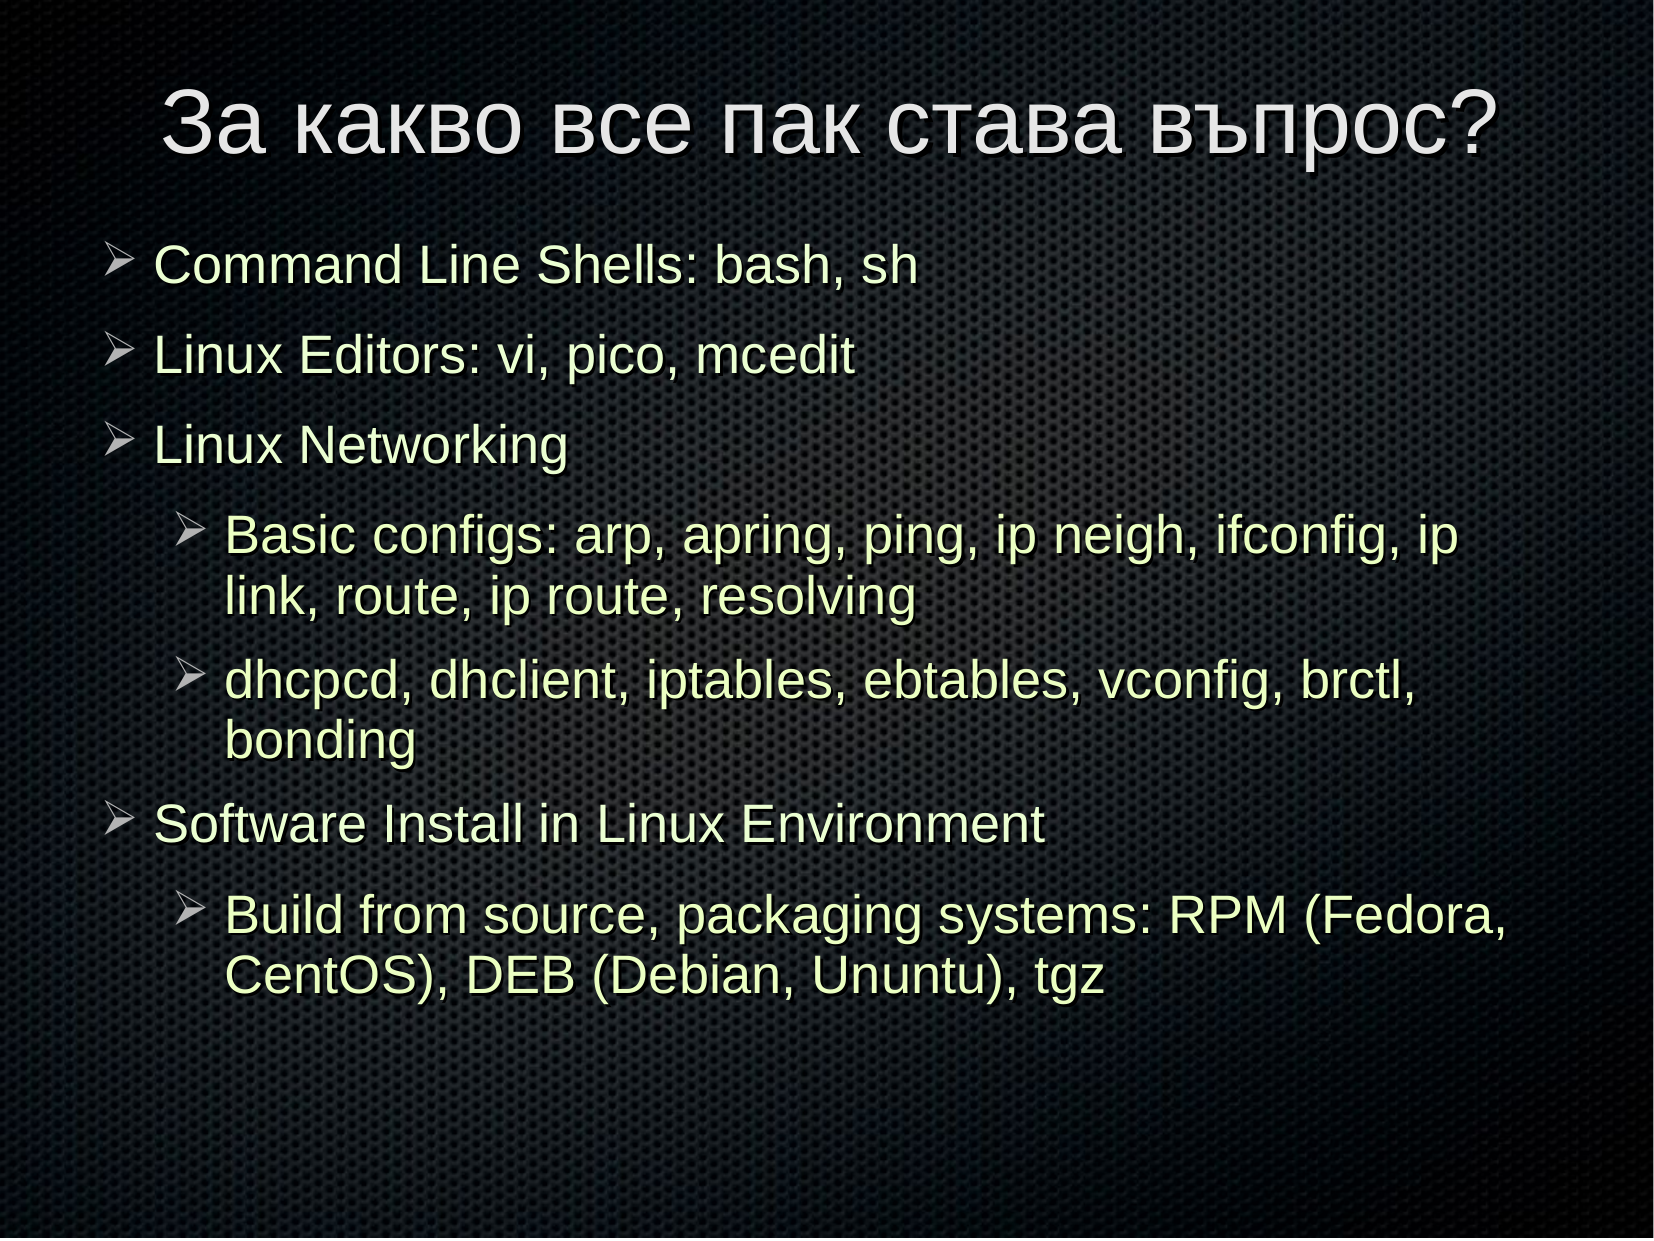

# За какво все пак става въпрос?
Command Line Shells: bash, sh
Linux Editors: vi, pico, mcedit
Linux Networking
Basic configs: arp, apring, ping, ip neigh, ifconfig, ip link, route, ip route, resolving
dhcpcd, dhclient, iptables, ebtables, vconfig, brctl, bonding
Software Install in Linux Environment
Build from source, packaging systems: RPM (Fedora, CentOS), DEB (Debian, Ununtu), tgz